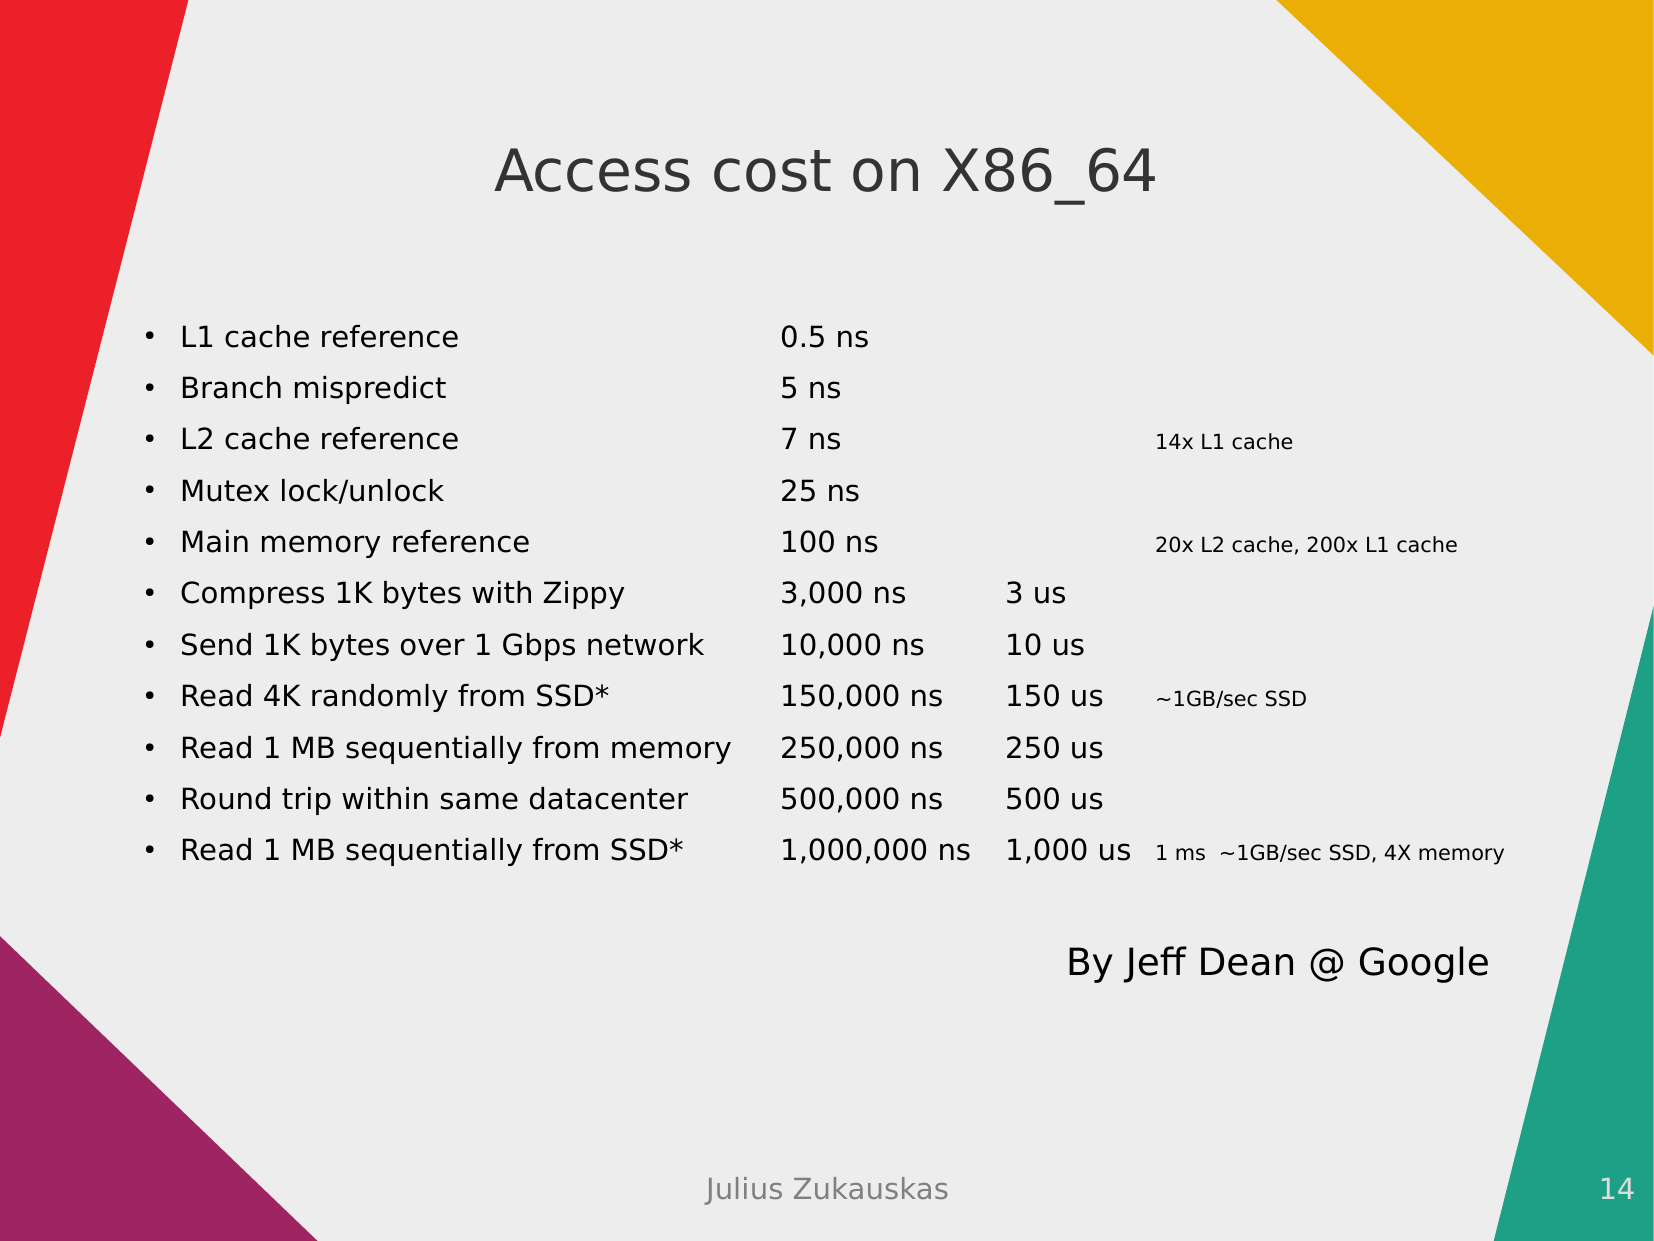

# Access cost on X86_64
L1 cache reference					0.5 ns
Branch mispredict					5 ns
L2 cache reference 	7 ns 		14x L1 cache
Mutex lock/unlock 		25 ns
Main memory reference 	100 ns 		20x L2 cache, 200x L1 cache
Compress 1K bytes with Zippy 	3,000 ns 	3 us
Send 1K bytes over 1 Gbps network 	10,000 ns 	10 us
Read 4K randomly from SSD* 	150,000 ns 	150 us 	~1GB/sec SSD
Read 1 MB sequentially from memory 	250,000 ns 	250 us
Round trip within same datacenter 	500,000 ns 	500 us
Read 1 MB sequentially from SSD* 	1,000,000 ns	1,000 us	1 ms ~1GB/sec SSD, 4X memory
By Jeff Dean @ Google
Julius Zukauskas
14